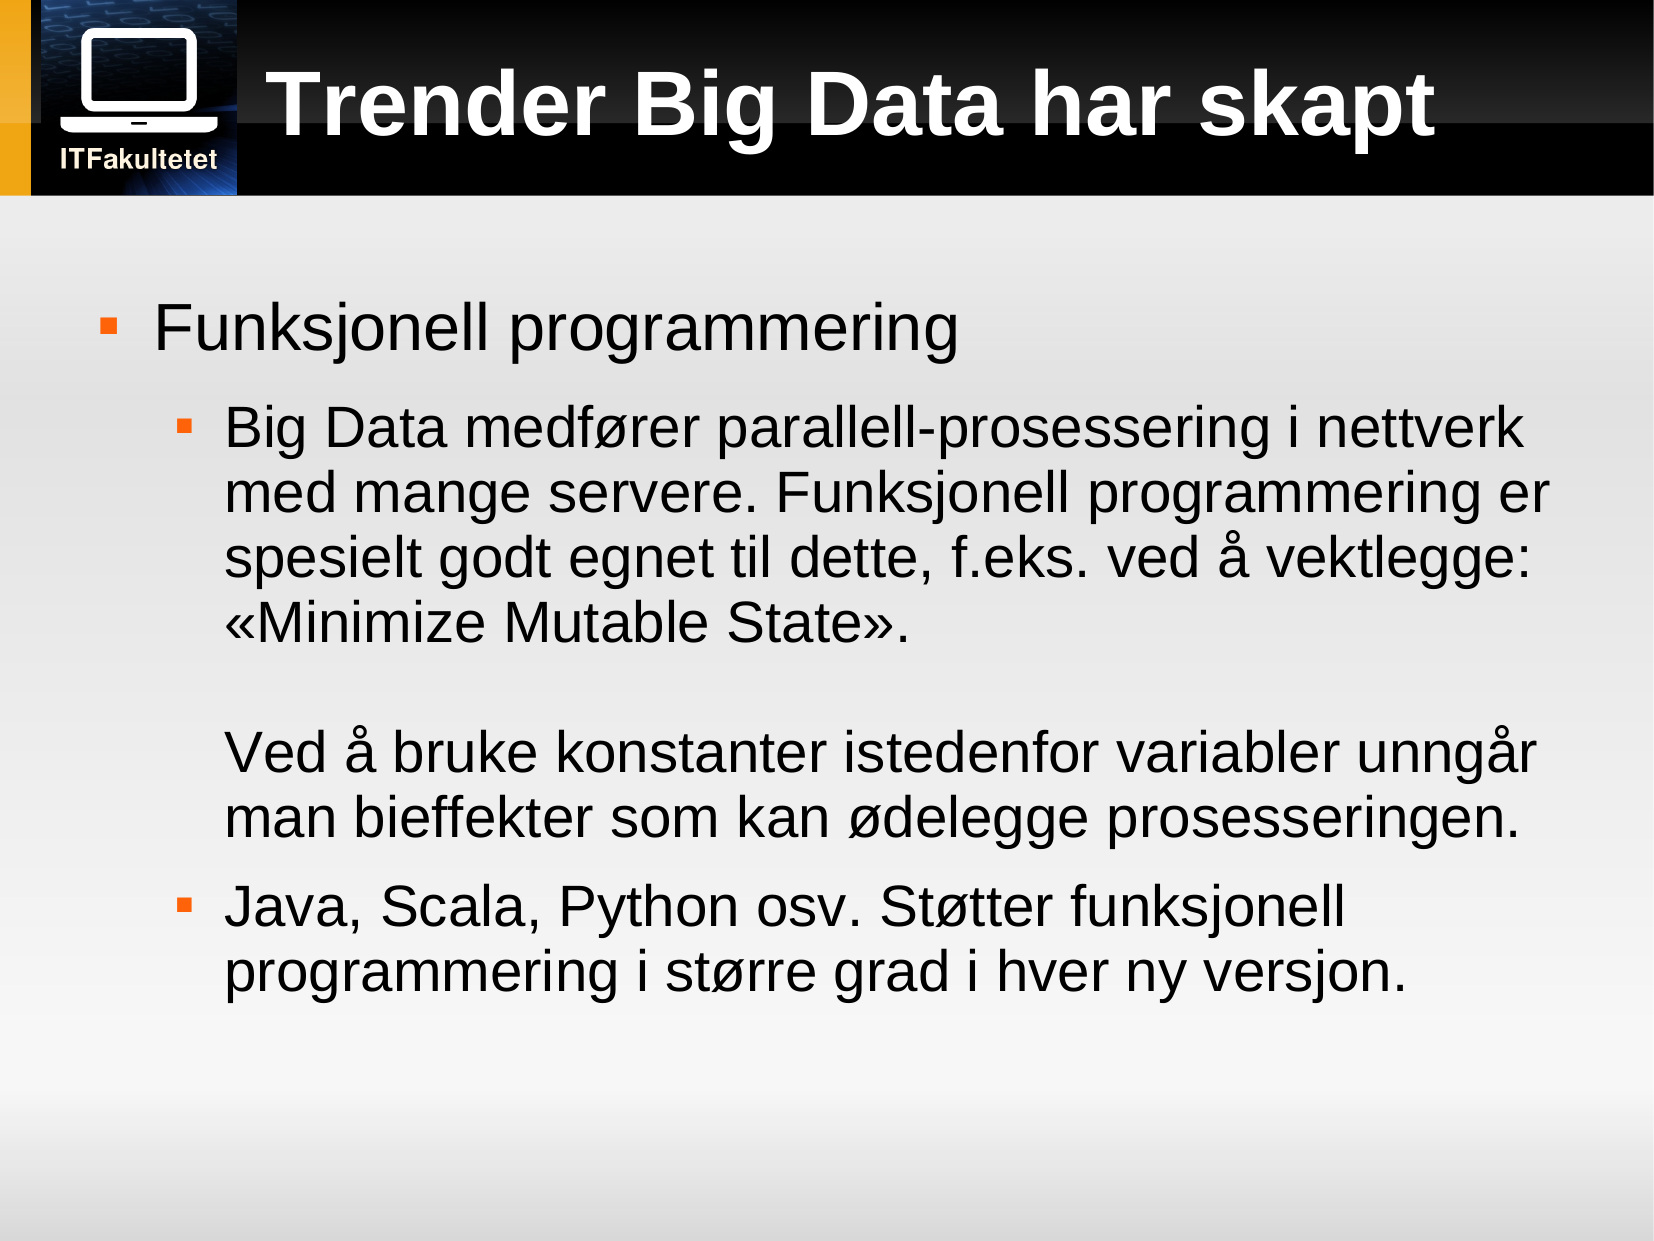

# Trender Big Data har skapt
Funksjonell programmering
Big Data medfører parallell-prosessering i nettverk med mange servere. Funksjonell programmering er spesielt godt egnet til dette, f.eks. ved å vektlegge: «Minimize Mutable State».
Ved å bruke konstanter istedenfor variabler unngår man bieffekter som kan ødelegge prosesseringen.
Java, Scala, Python osv. Støtter funksjonell programmering i større grad i hver ny versjon.